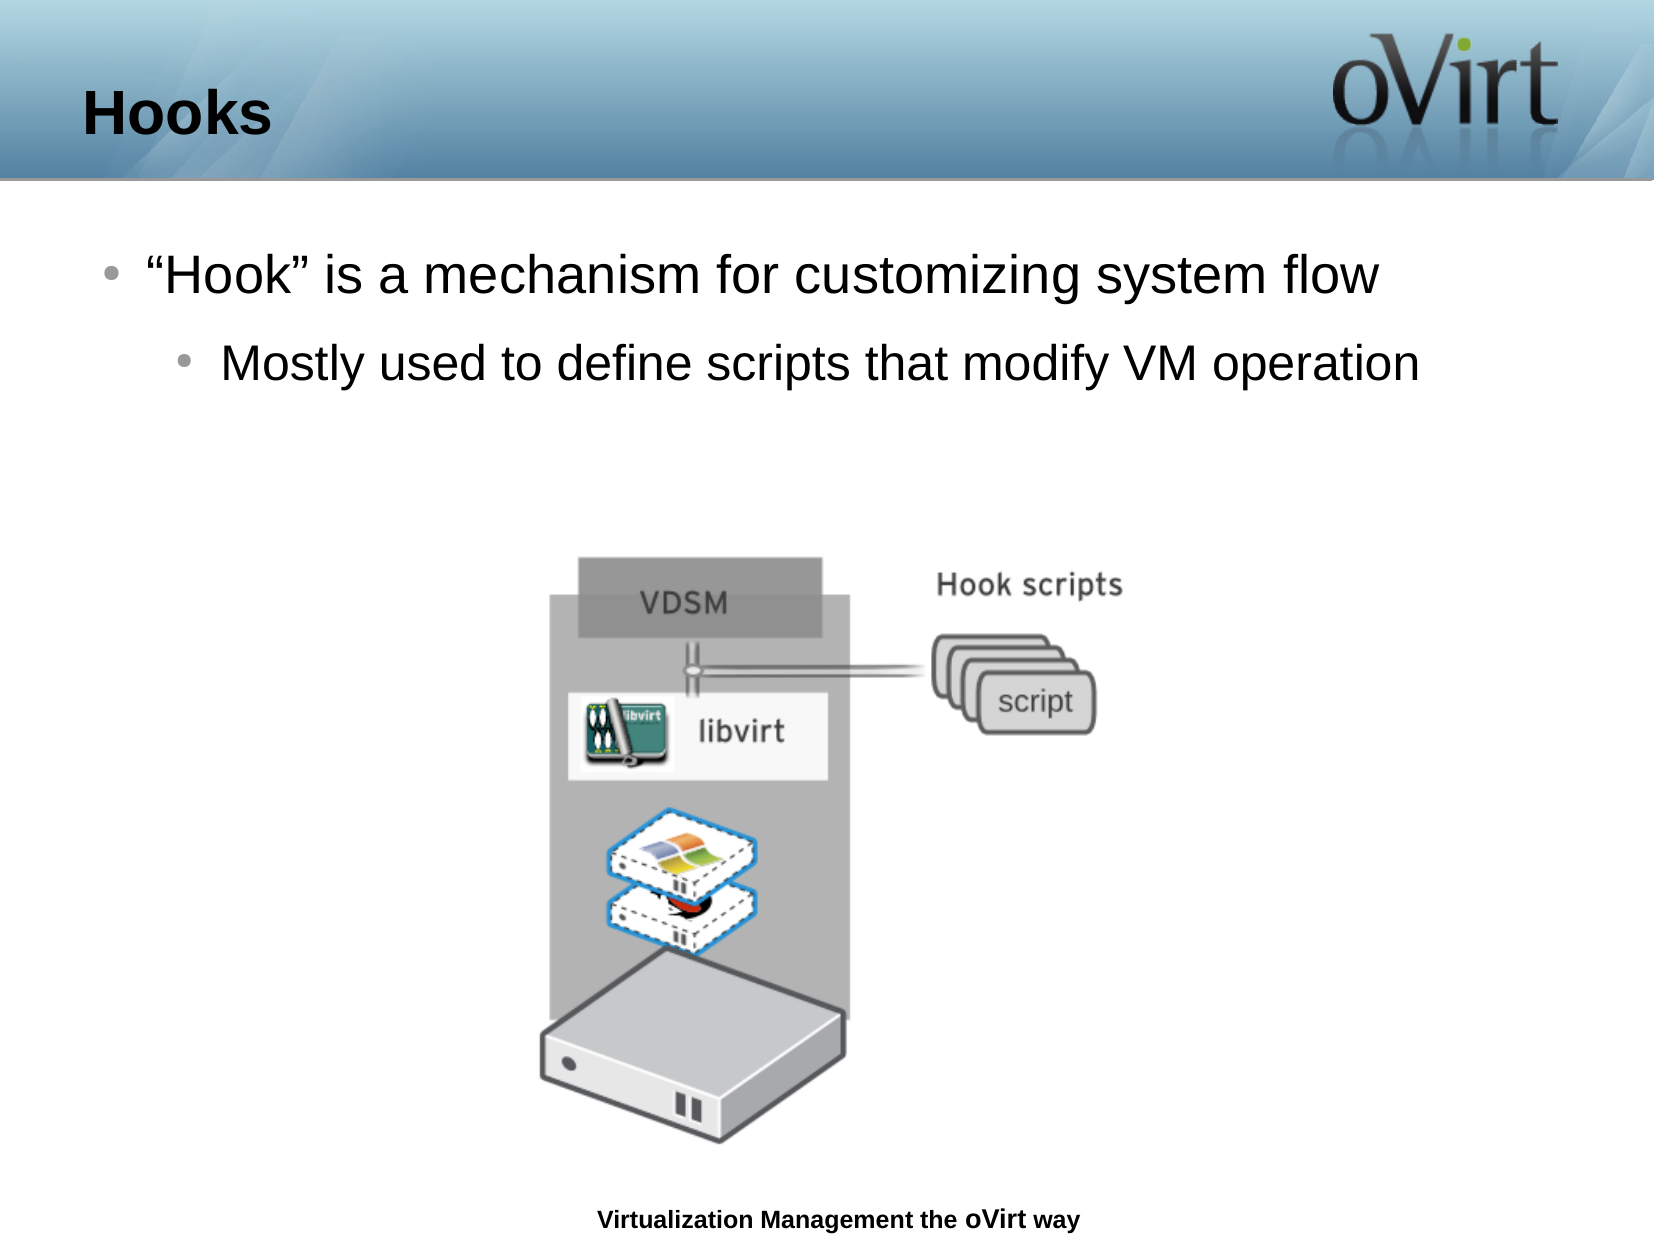

# Hooks
“Hook” is a mechanism for customizing system flow
Mostly used to define scripts that modify VM operation